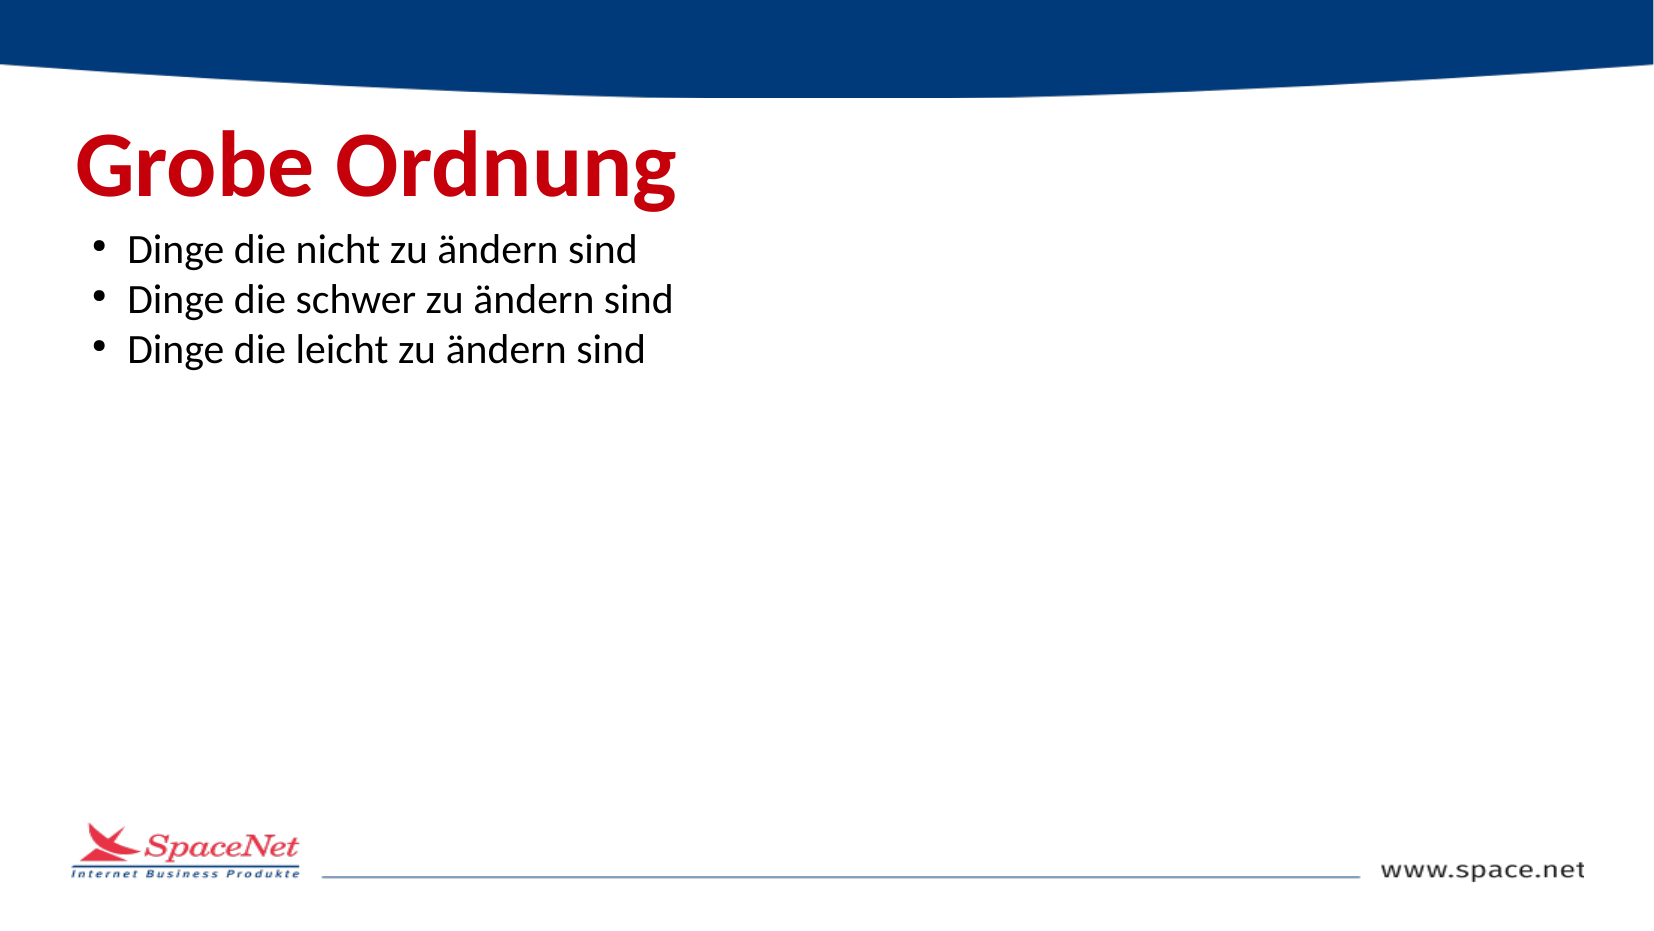

Grobe Ordnung
Dinge die nicht zu ändern sind
Dinge die schwer zu ändern sind
Dinge die leicht zu ändern sind